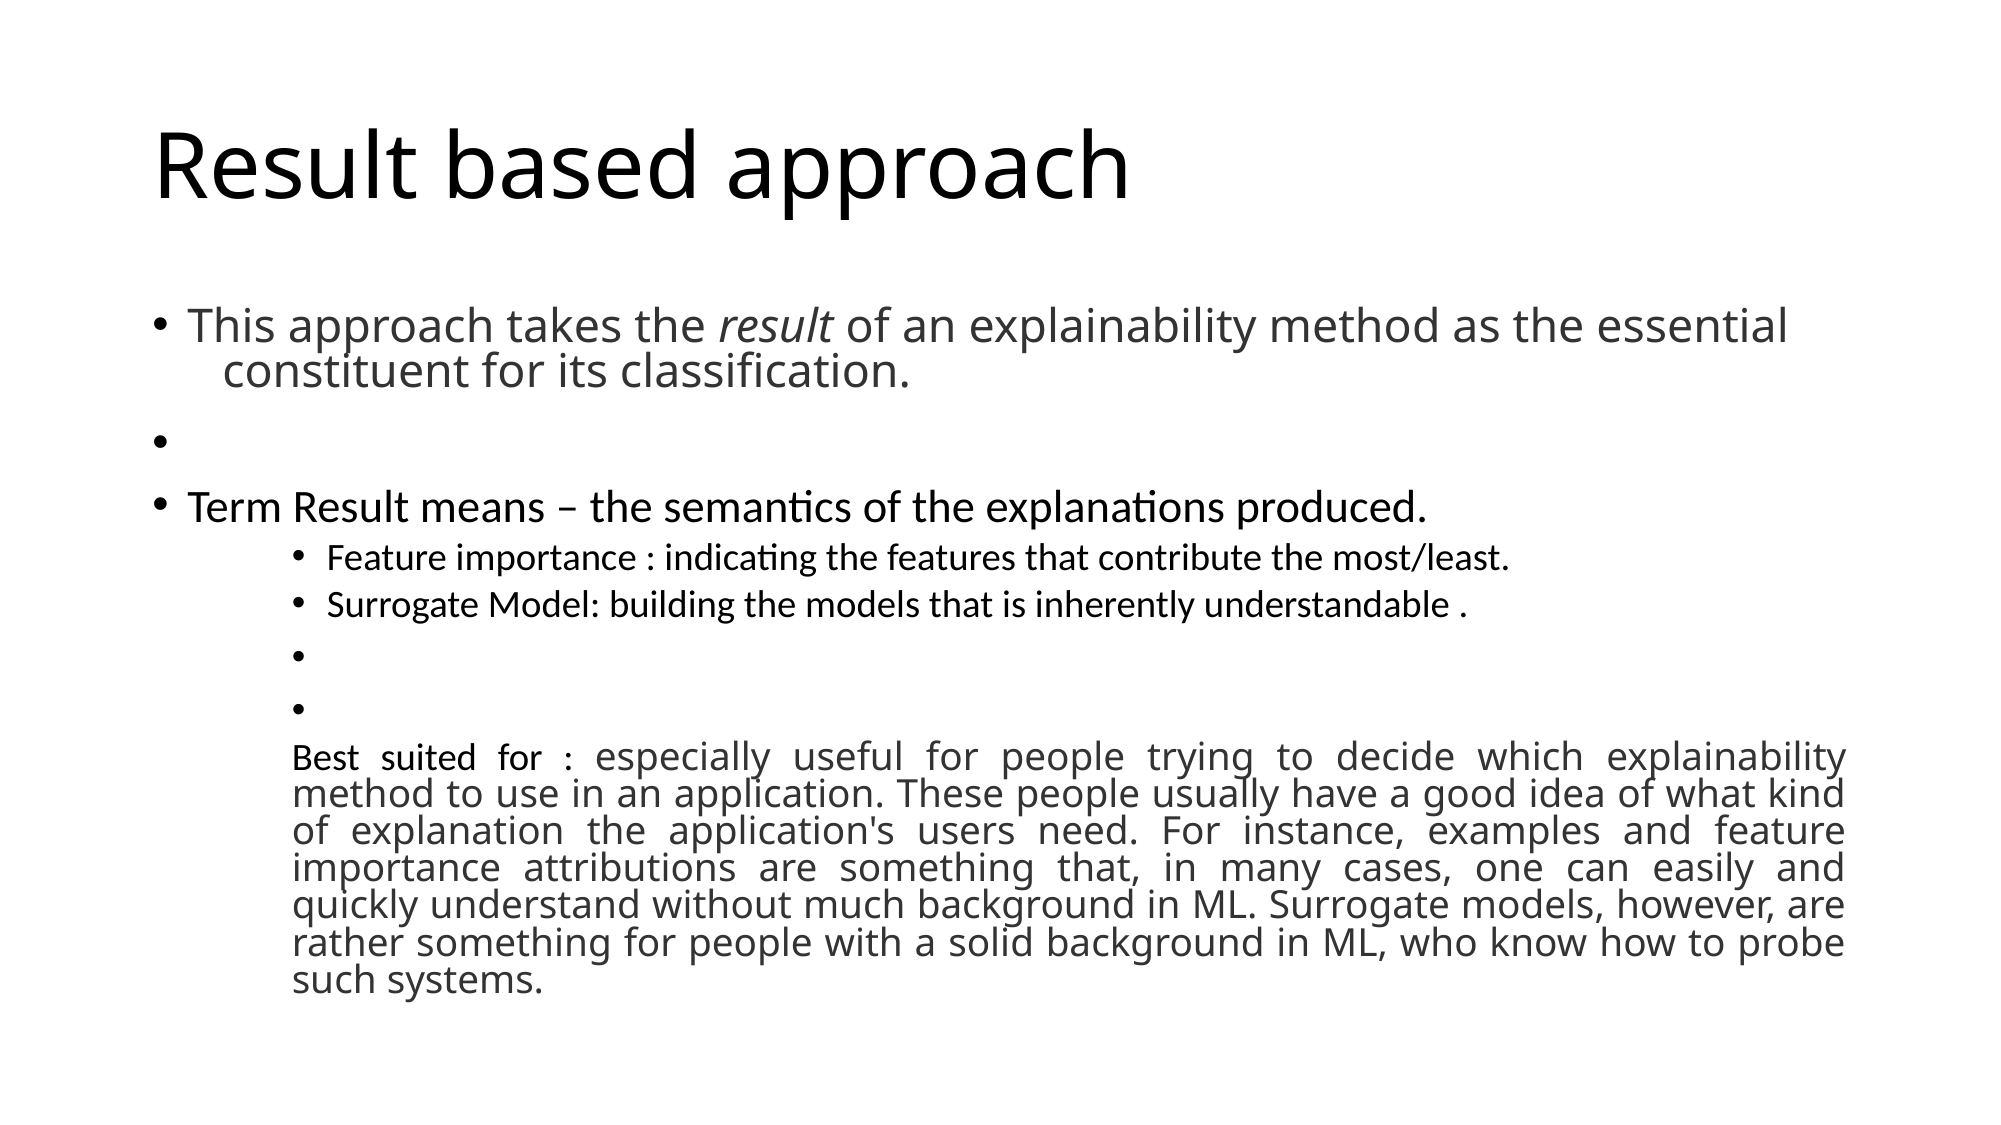

# Result based approach
This approach takes the result of an explainability method as the essential constituent for its classification.
Term Result means – the semantics of the explanations produced.
Feature importance : indicating the features that contribute the most/least.
Surrogate Model: building the models that is inherently understandable .
Best suited for : especially useful for people trying to decide which explainability method to use in an application. These people usually have a good idea of what kind of explanation the application's users need. For instance, examples and feature importance attributions are something that, in many cases, one can easily and quickly understand without much background in ML. Surrogate models, however, are rather something for people with a solid background in ML, who know how to probe such systems.